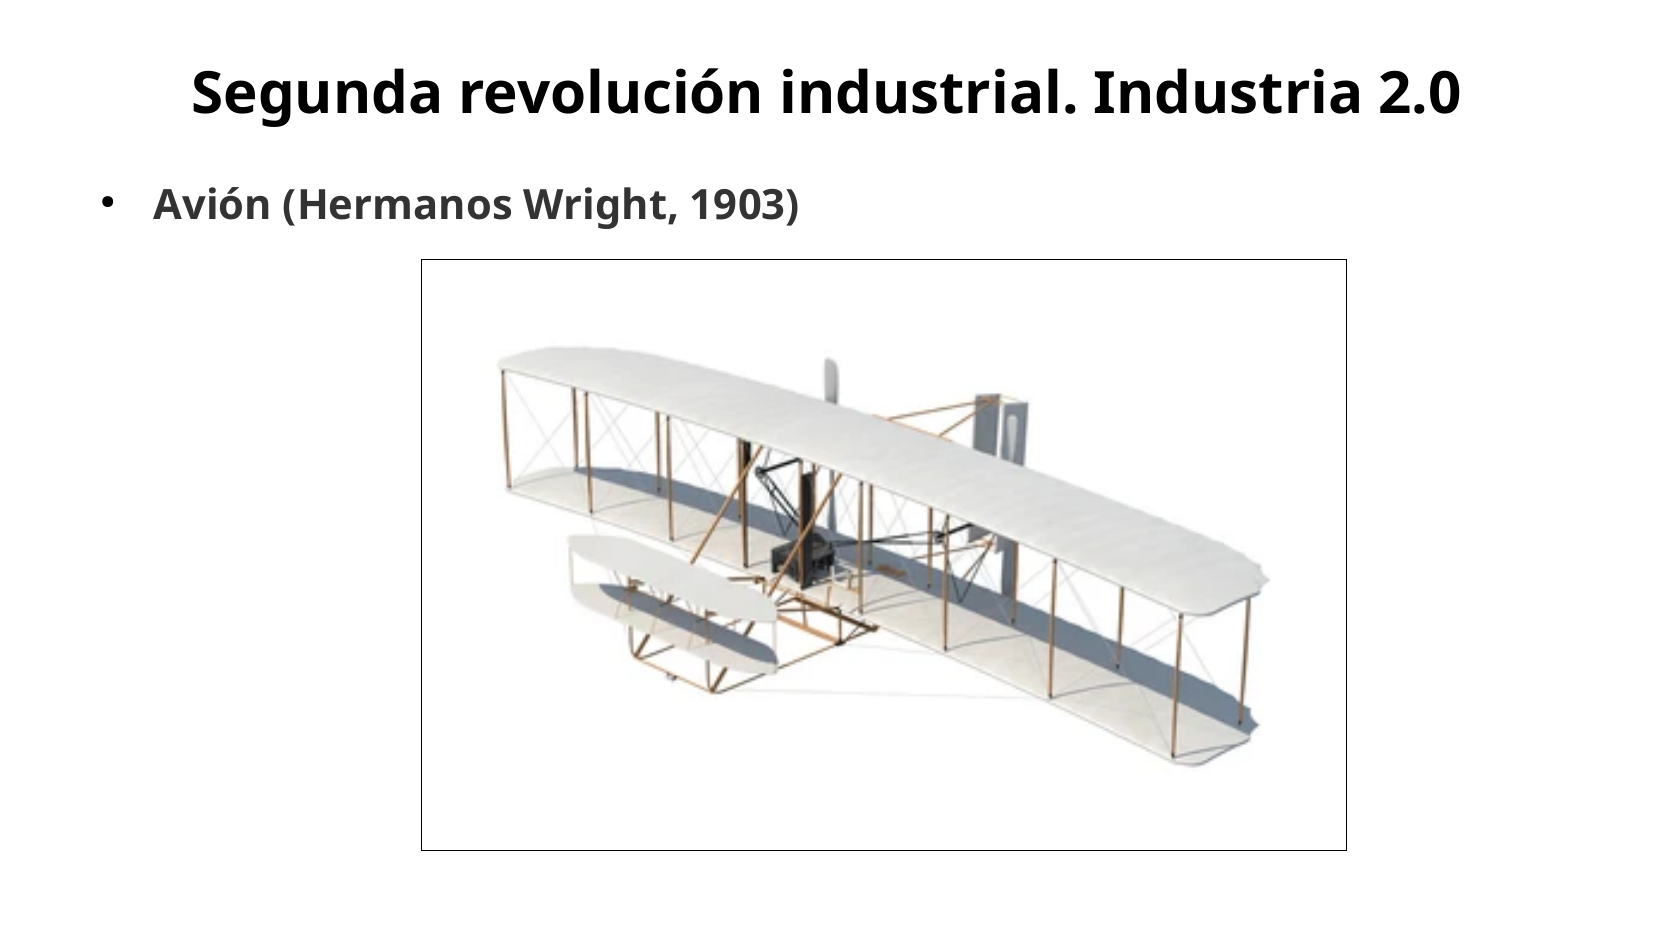

# Segunda revolución industrial. Industria 2.0
Avión (Hermanos Wright, 1903)